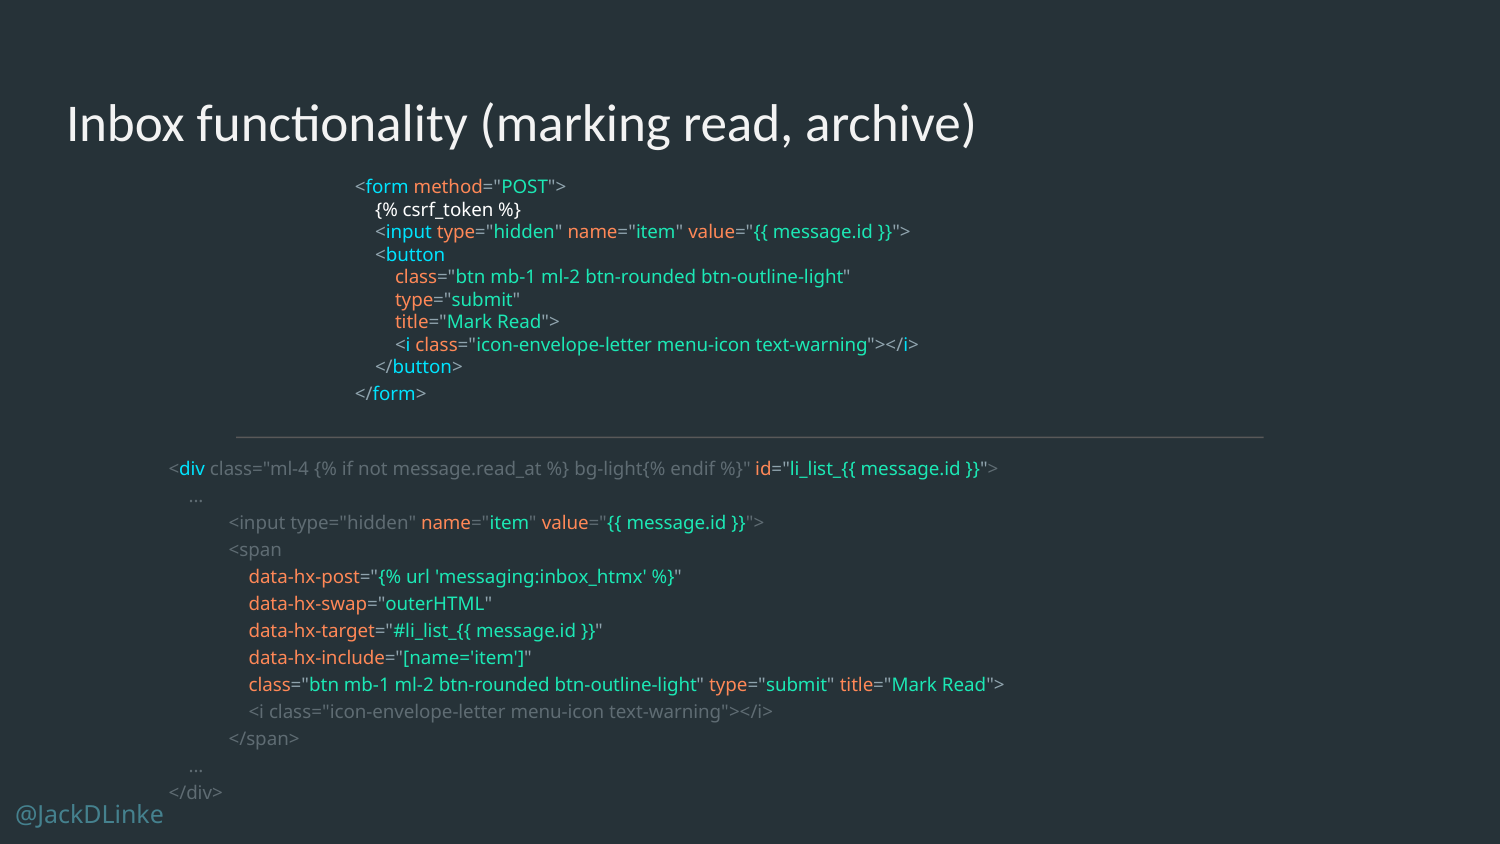

# Inbox functionality (marking read, archive)
<form method="POST">
 {% csrf_token %}
 <input type="hidden" name="item" value="{{ message.id }}">
 <button
 class="btn mb-1 ml-2 btn-rounded btn-outline-light"
 type="submit"
 title="Mark Read">
 <i class="icon-envelope-letter menu-icon text-warning"></i>
 </button>
</form>
<div class="ml-4 {% if not message.read_at %} bg-light{% endif %}" id="li_list_{{ message.id }}">
 ...
 <input type="hidden" name="item" value="{{ message.id }}">
 <span
 data-hx-post="{% url 'messaging:inbox_htmx' %}"
 data-hx-swap="outerHTML"
 data-hx-target="#li_list_{{ message.id }}"
 data-hx-include="[name='item']"
 class="btn mb-1 ml-2 btn-rounded btn-outline-light" type="submit" title="Mark Read">
 <i class="icon-envelope-letter menu-icon text-warning"></i>
 </span>
 ...
</div>